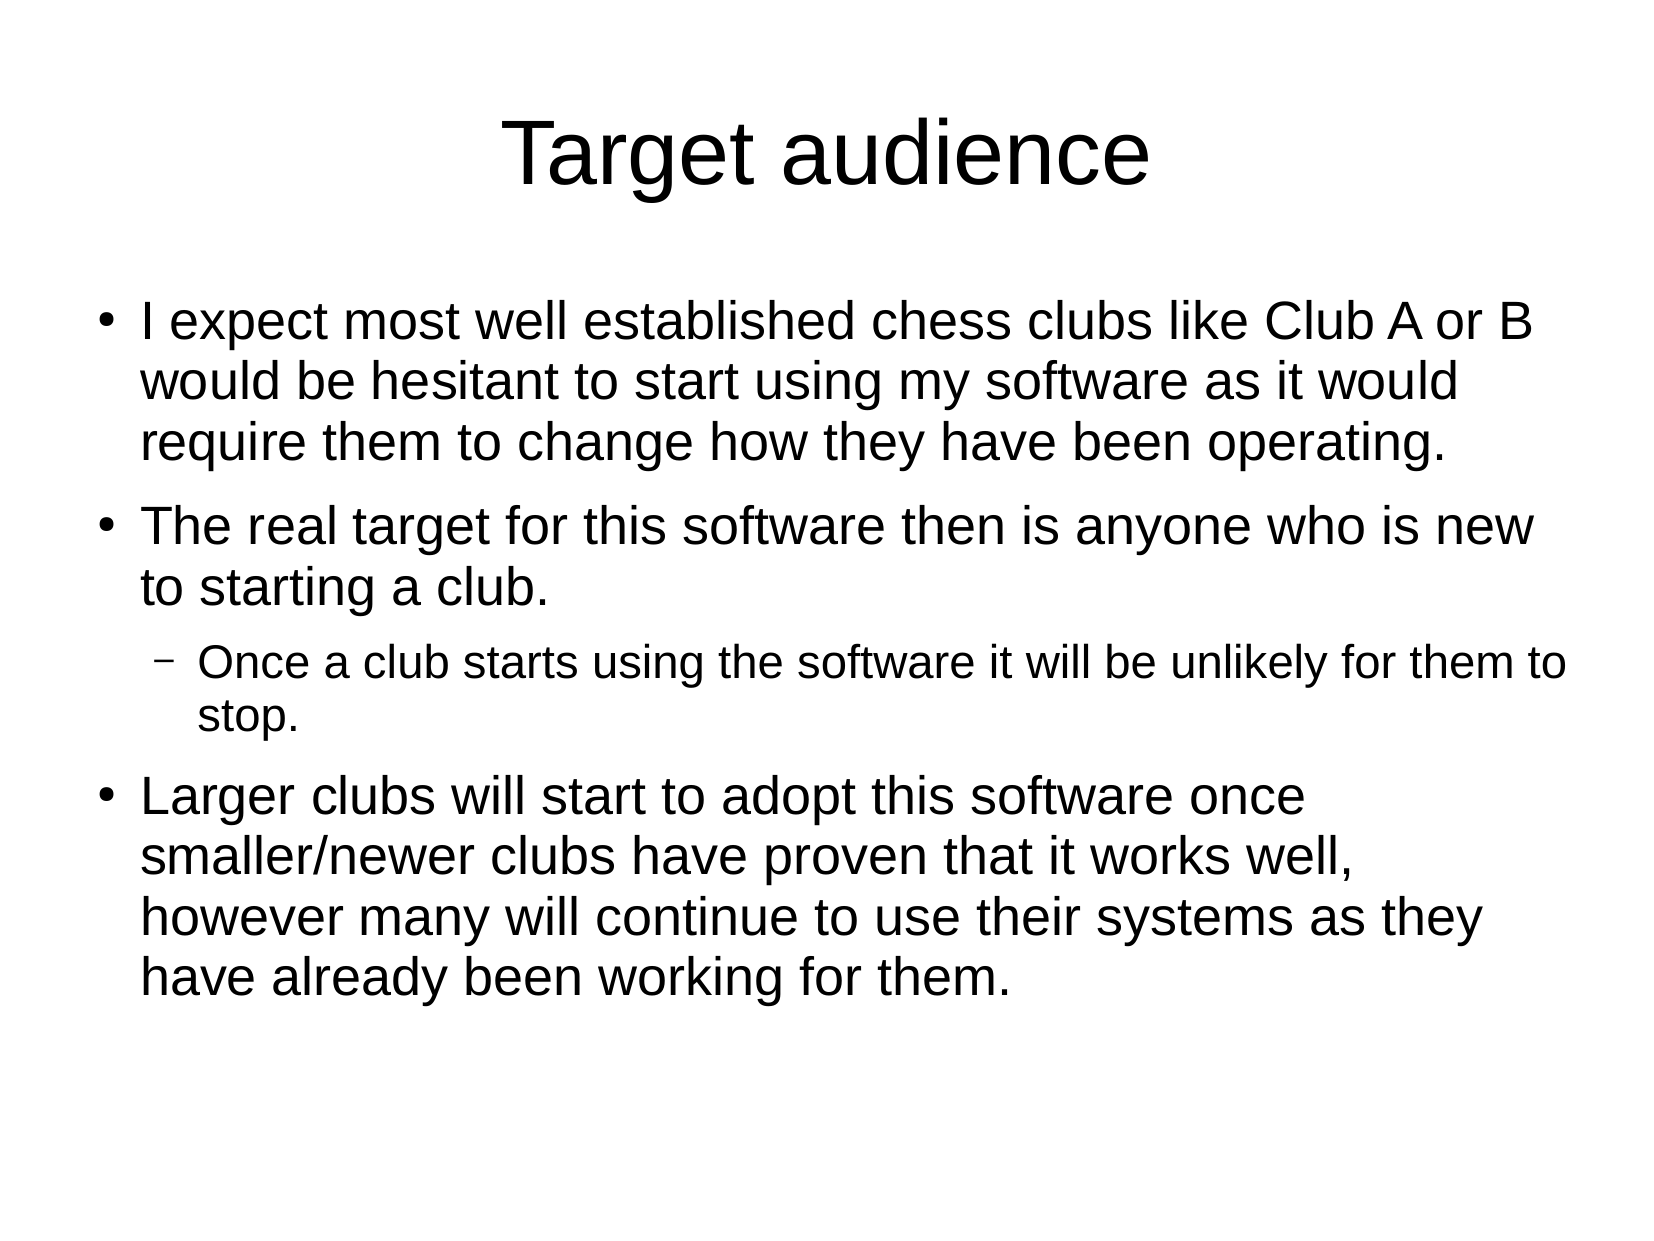

# Target audience
I expect most well established chess clubs like Club A or B would be hesitant to start using my software as it would require them to change how they have been operating.
The real target for this software then is anyone who is new to starting a club.
Once a club starts using the software it will be unlikely for them to stop.
Larger clubs will start to adopt this software once smaller/newer clubs have proven that it works well, however many will continue to use their systems as they have already been working for them.